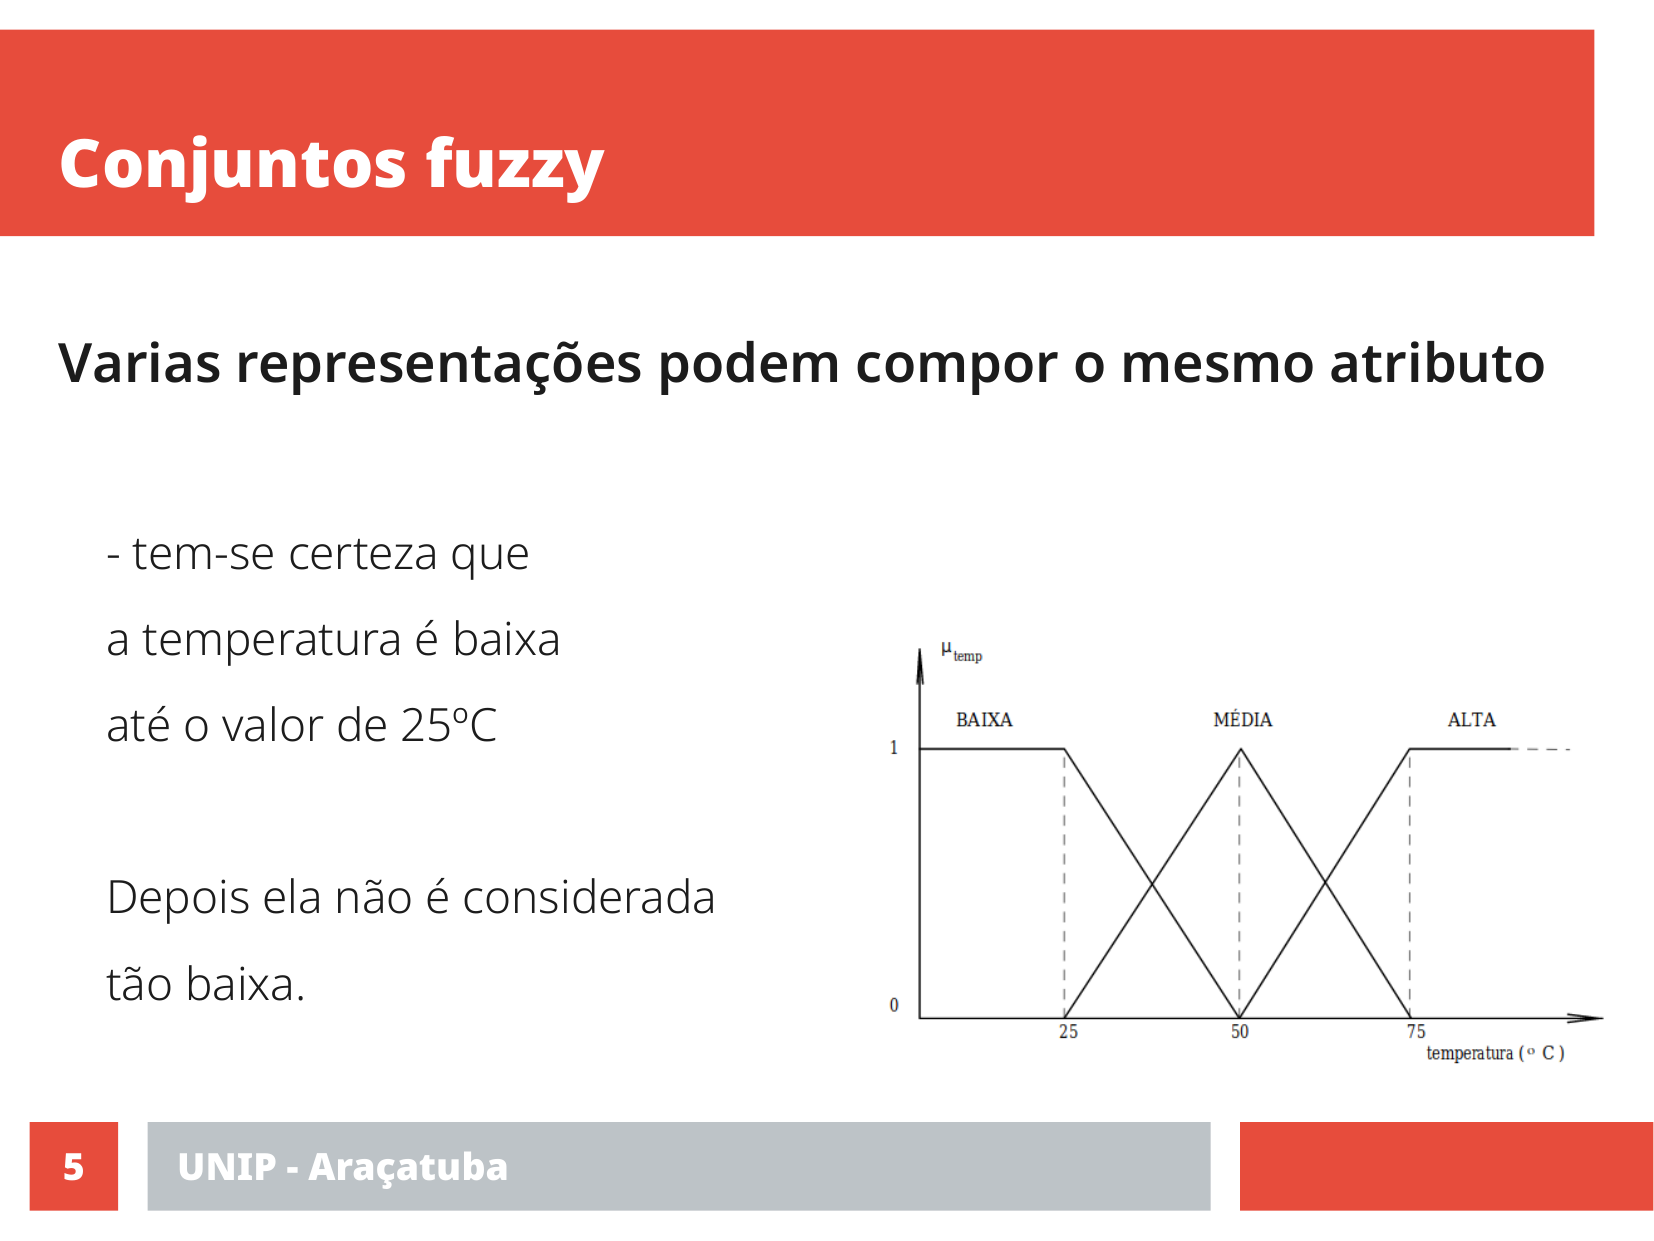

Conjuntos fuzzy
# Varias representações podem compor o mesmo atributo
- tem-se certeza que
a temperatura é baixa
até o valor de 25ºC
Depois ela não é considerada
tão baixa.
5
UNIP - Araçatuba